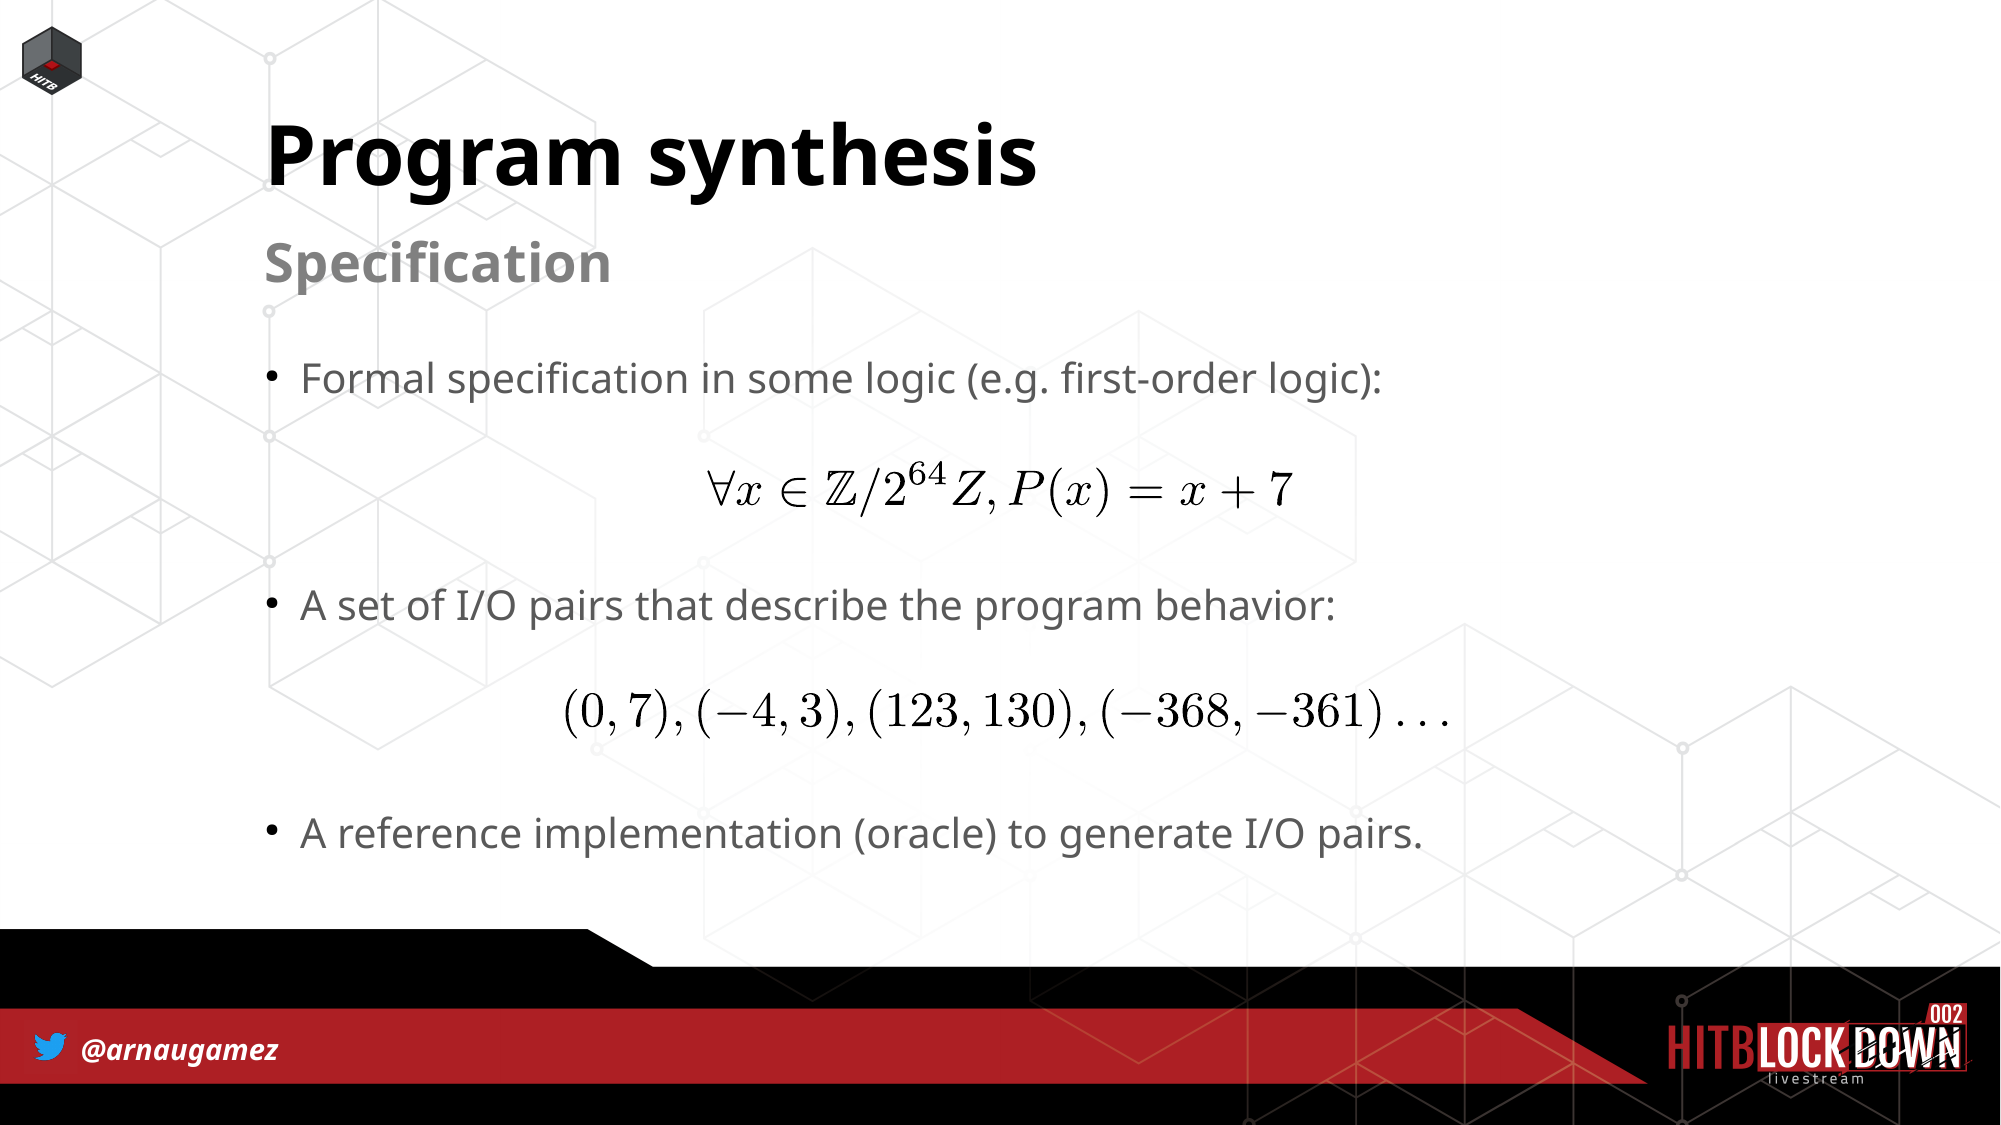

# Program synthesis
Specification
Formal specification in some logic (e.g. first-order logic):
A set of I/O pairs that describe the program behavior:
A reference implementation (oracle) to generate I/O pairs.